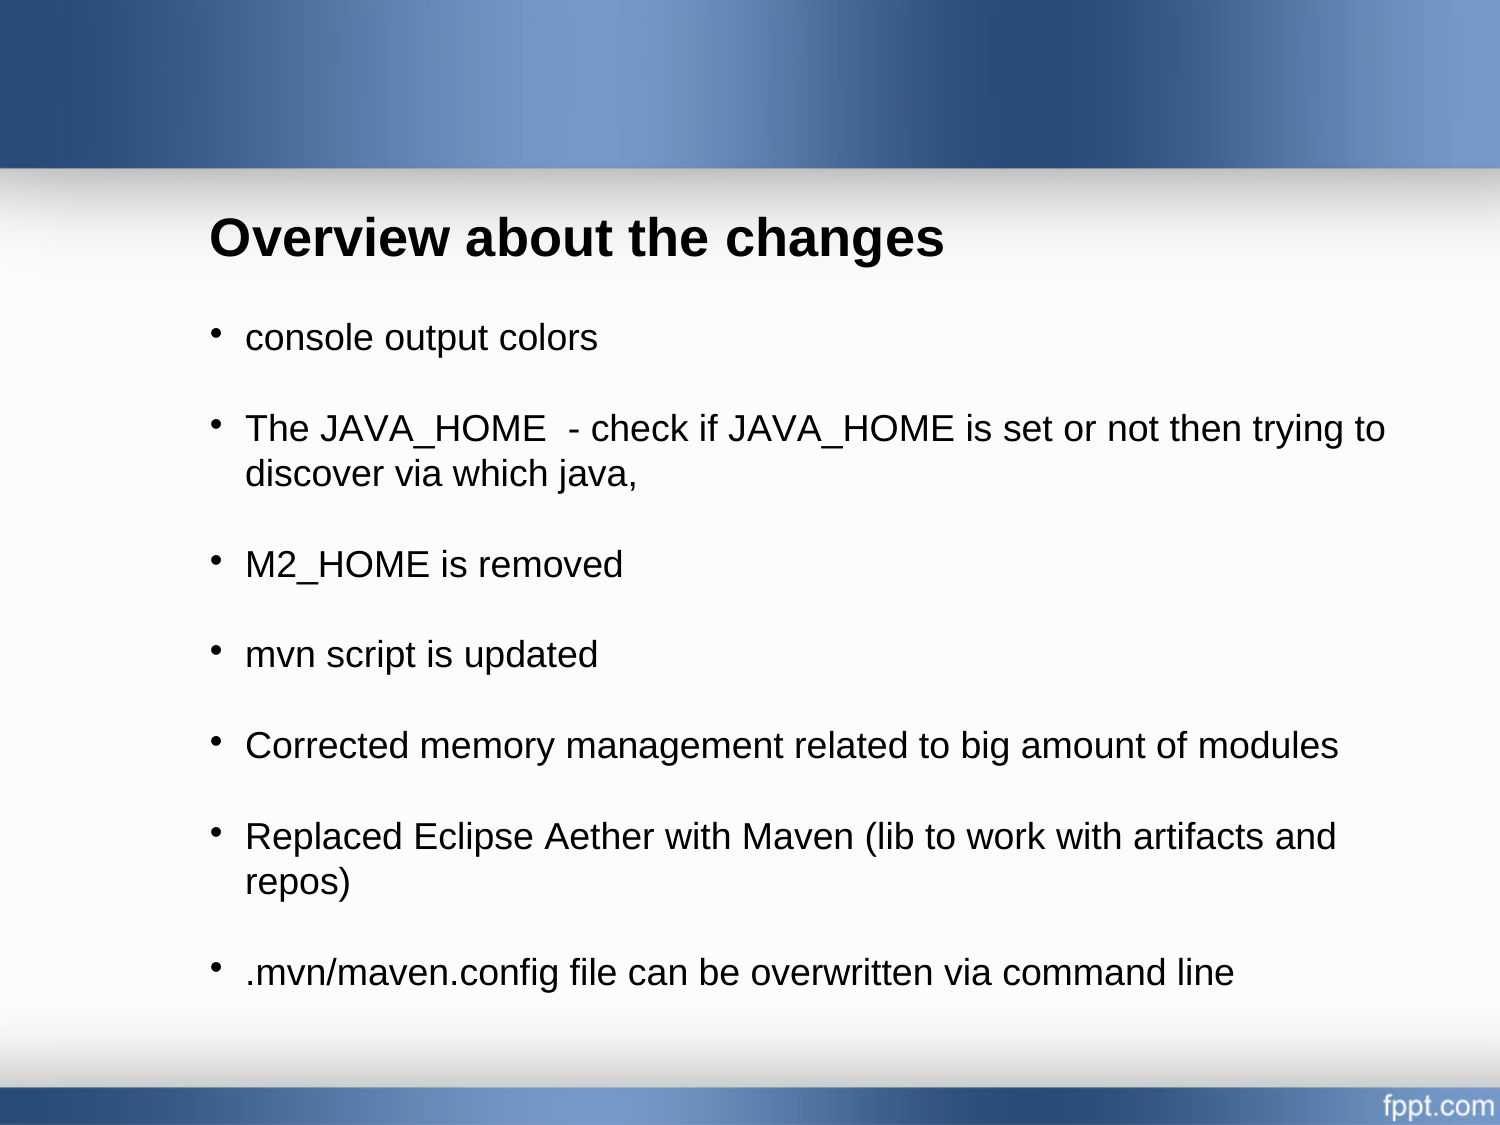

Overview about the changes
console output colors
The JAVA_HOME - check if JAVA_HOME is set or not then trying to discover via which java,
M2_HOME is removed
mvn script is updated
Corrected memory management related to big amount of modules
Replaced Eclipse Aether with Maven (lib to work with artifacts and repos)
.mvn/maven.config file can be overwritten via command line